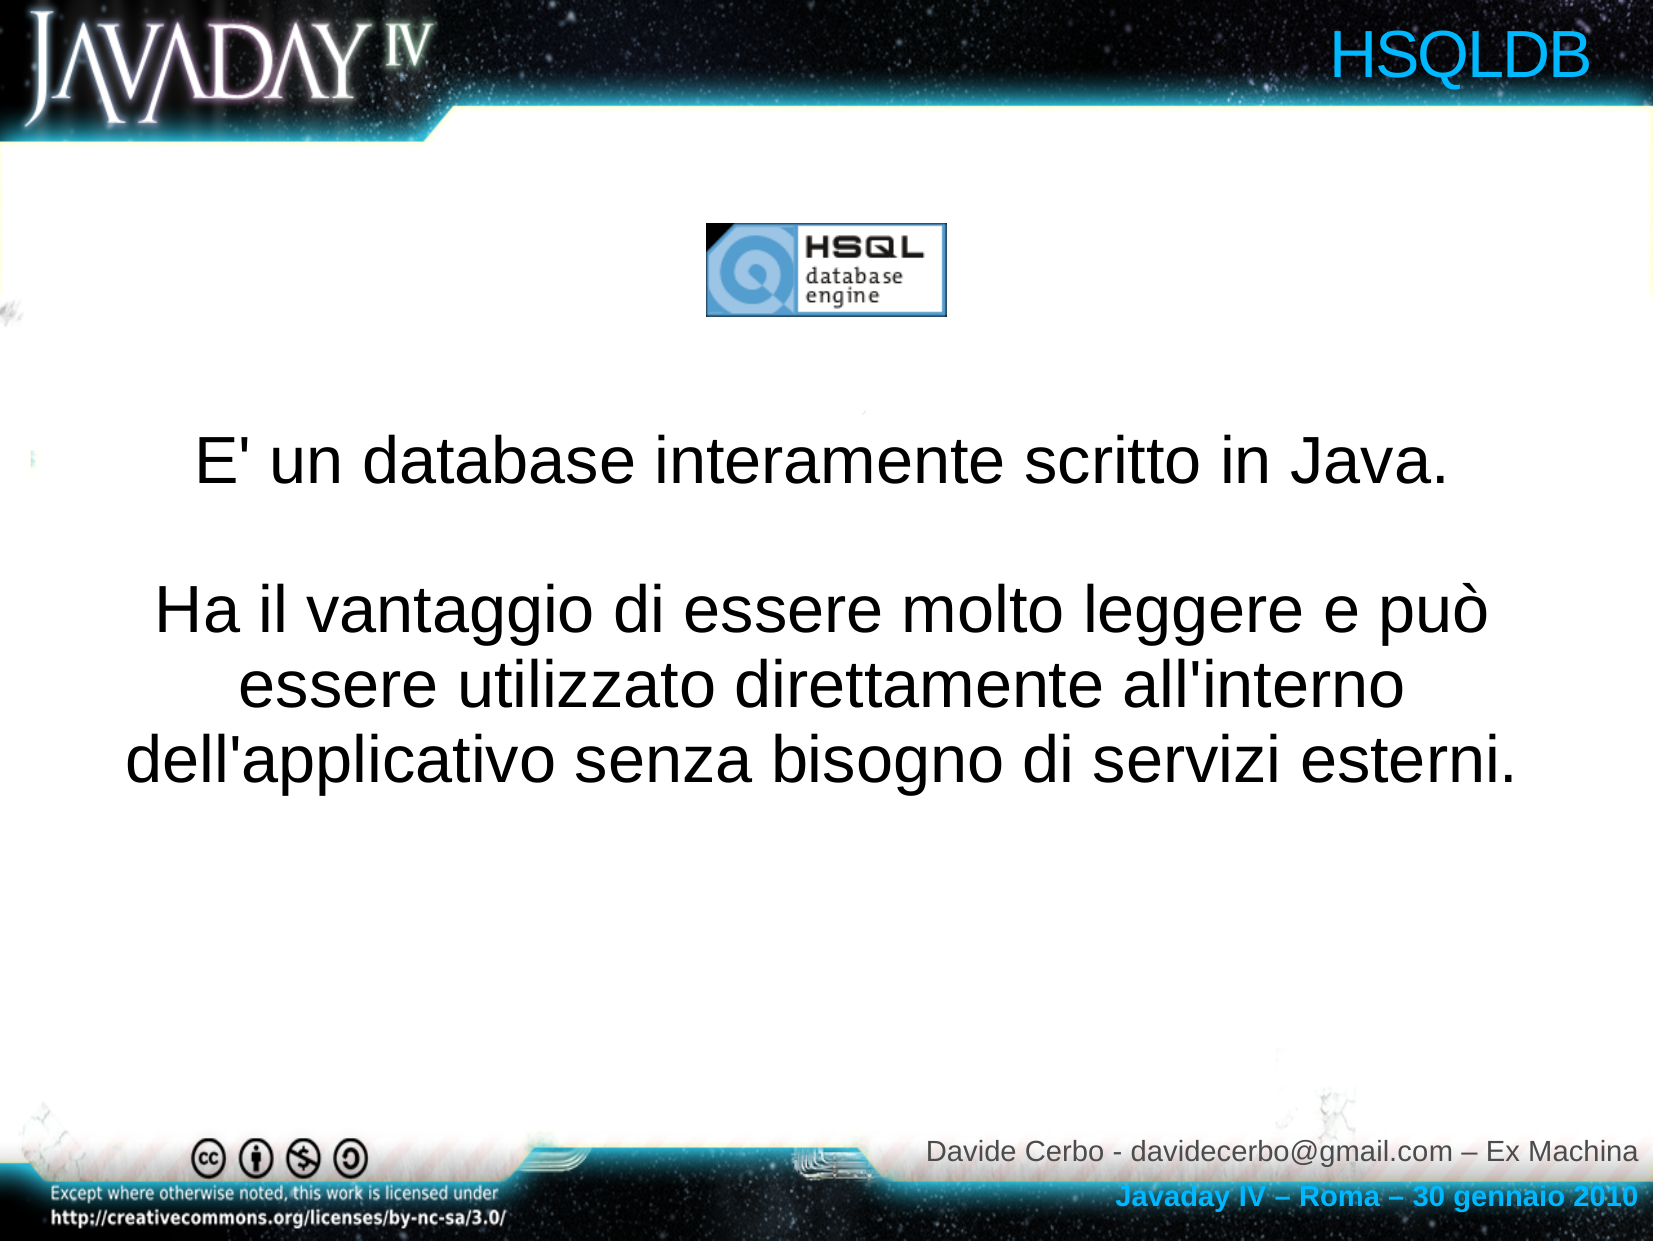

# HSQLDB
E' un database interamente scritto in Java.
Ha il vantaggio di essere molto leggere e può essere utilizzato direttamente all'interno dell'applicativo senza bisogno di servizi esterni.